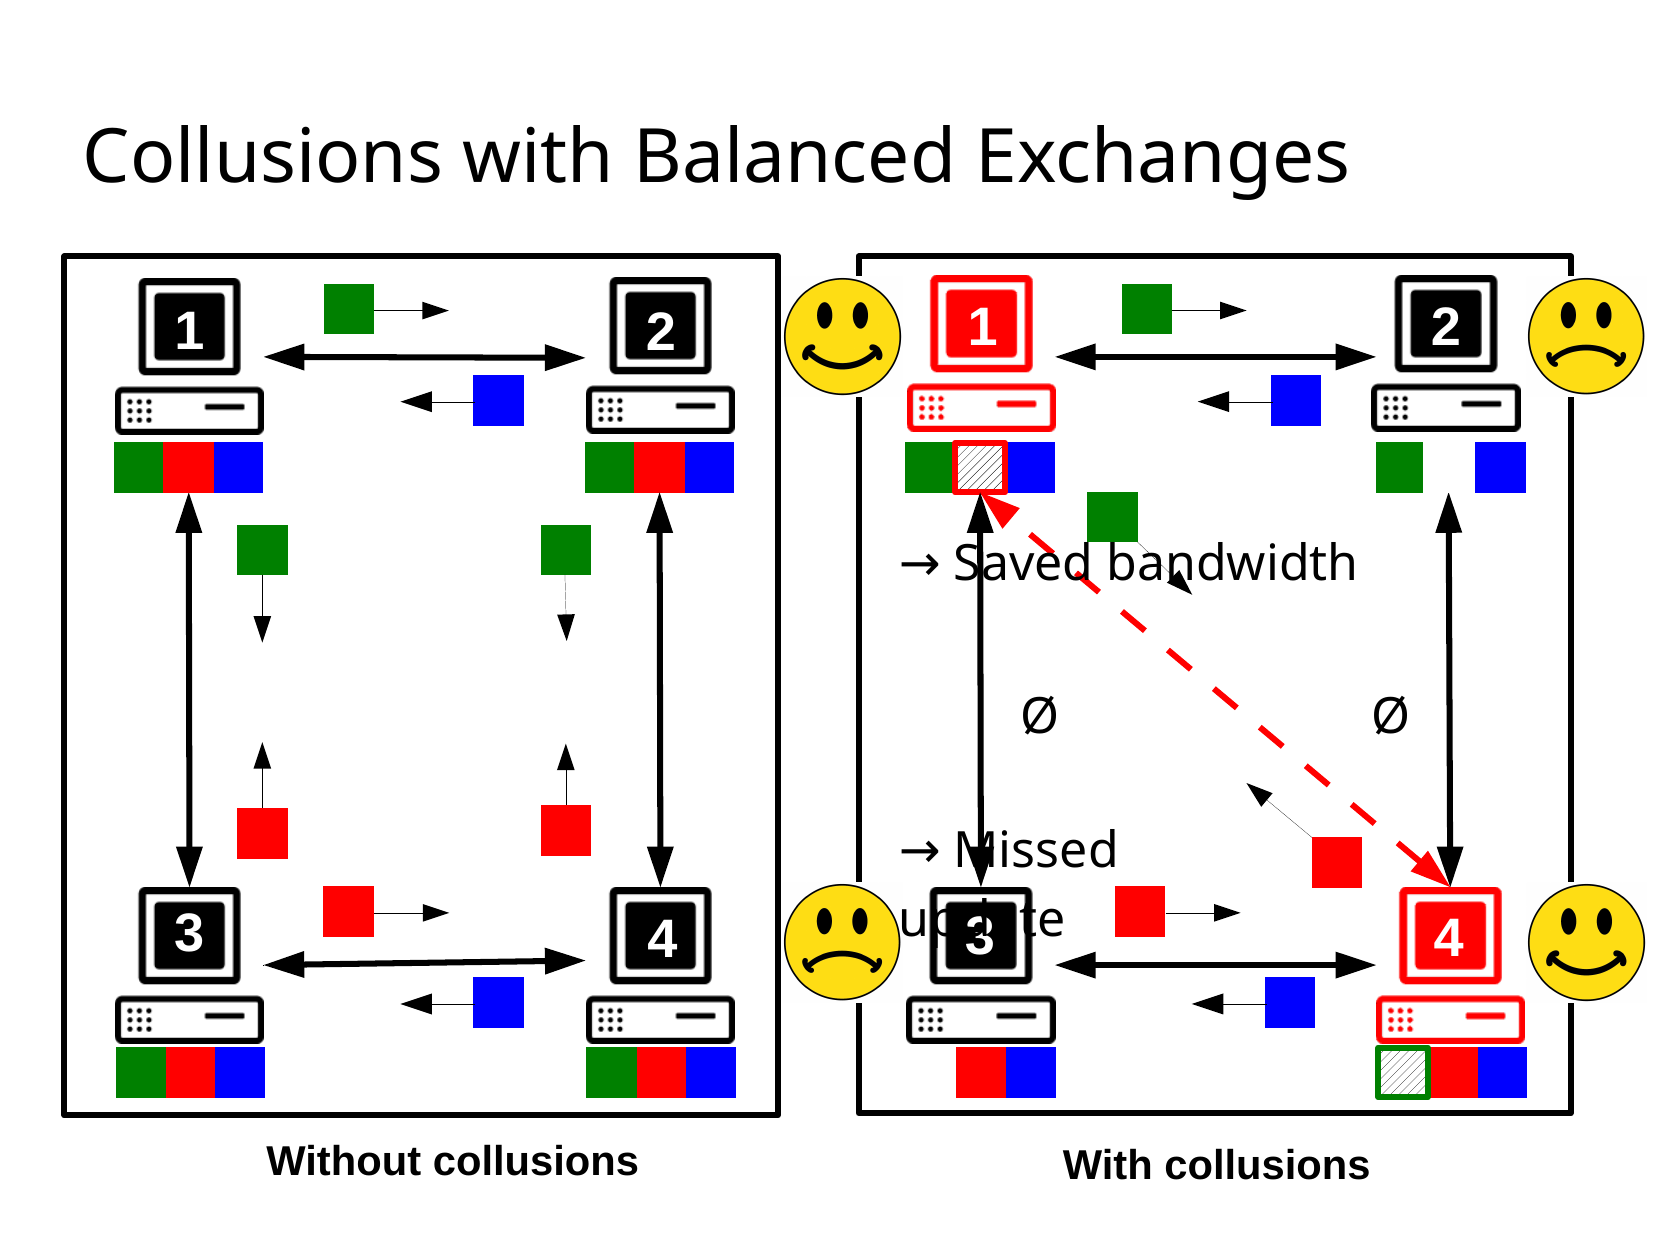

# Collusions with Balanced Exchanges
1
2
1
2
→ Saved bandwidth
→ Missed update
Ø
Ø
3
4
3
4
Without collusions
With collusions